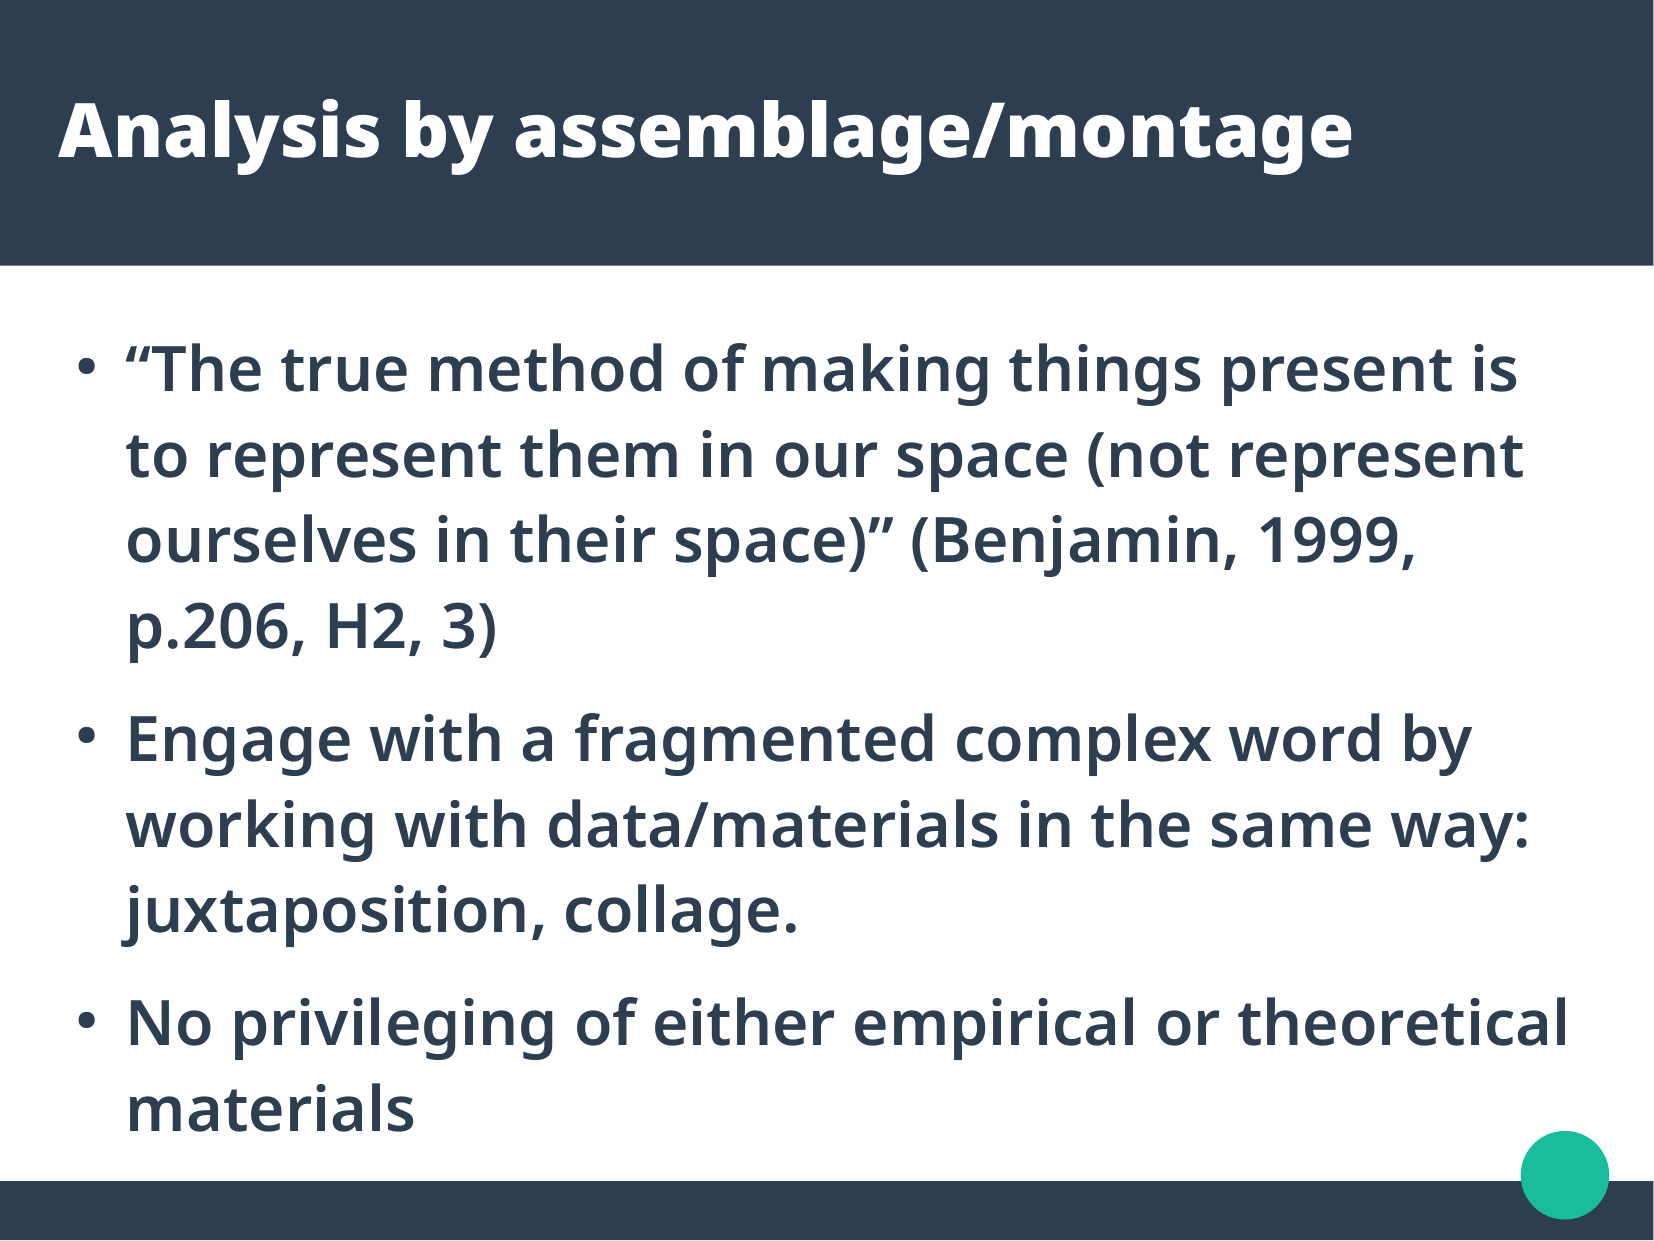

# Analysis by assemblage/montage
“The true method of making things present is to represent them in our space (not represent ourselves in their space)” (Benjamin, 1999, p.206, H2, 3)
Engage with a fragmented complex word by working with data/materials in the same way: juxtaposition, collage.
No privileging of either empirical or theoretical materials